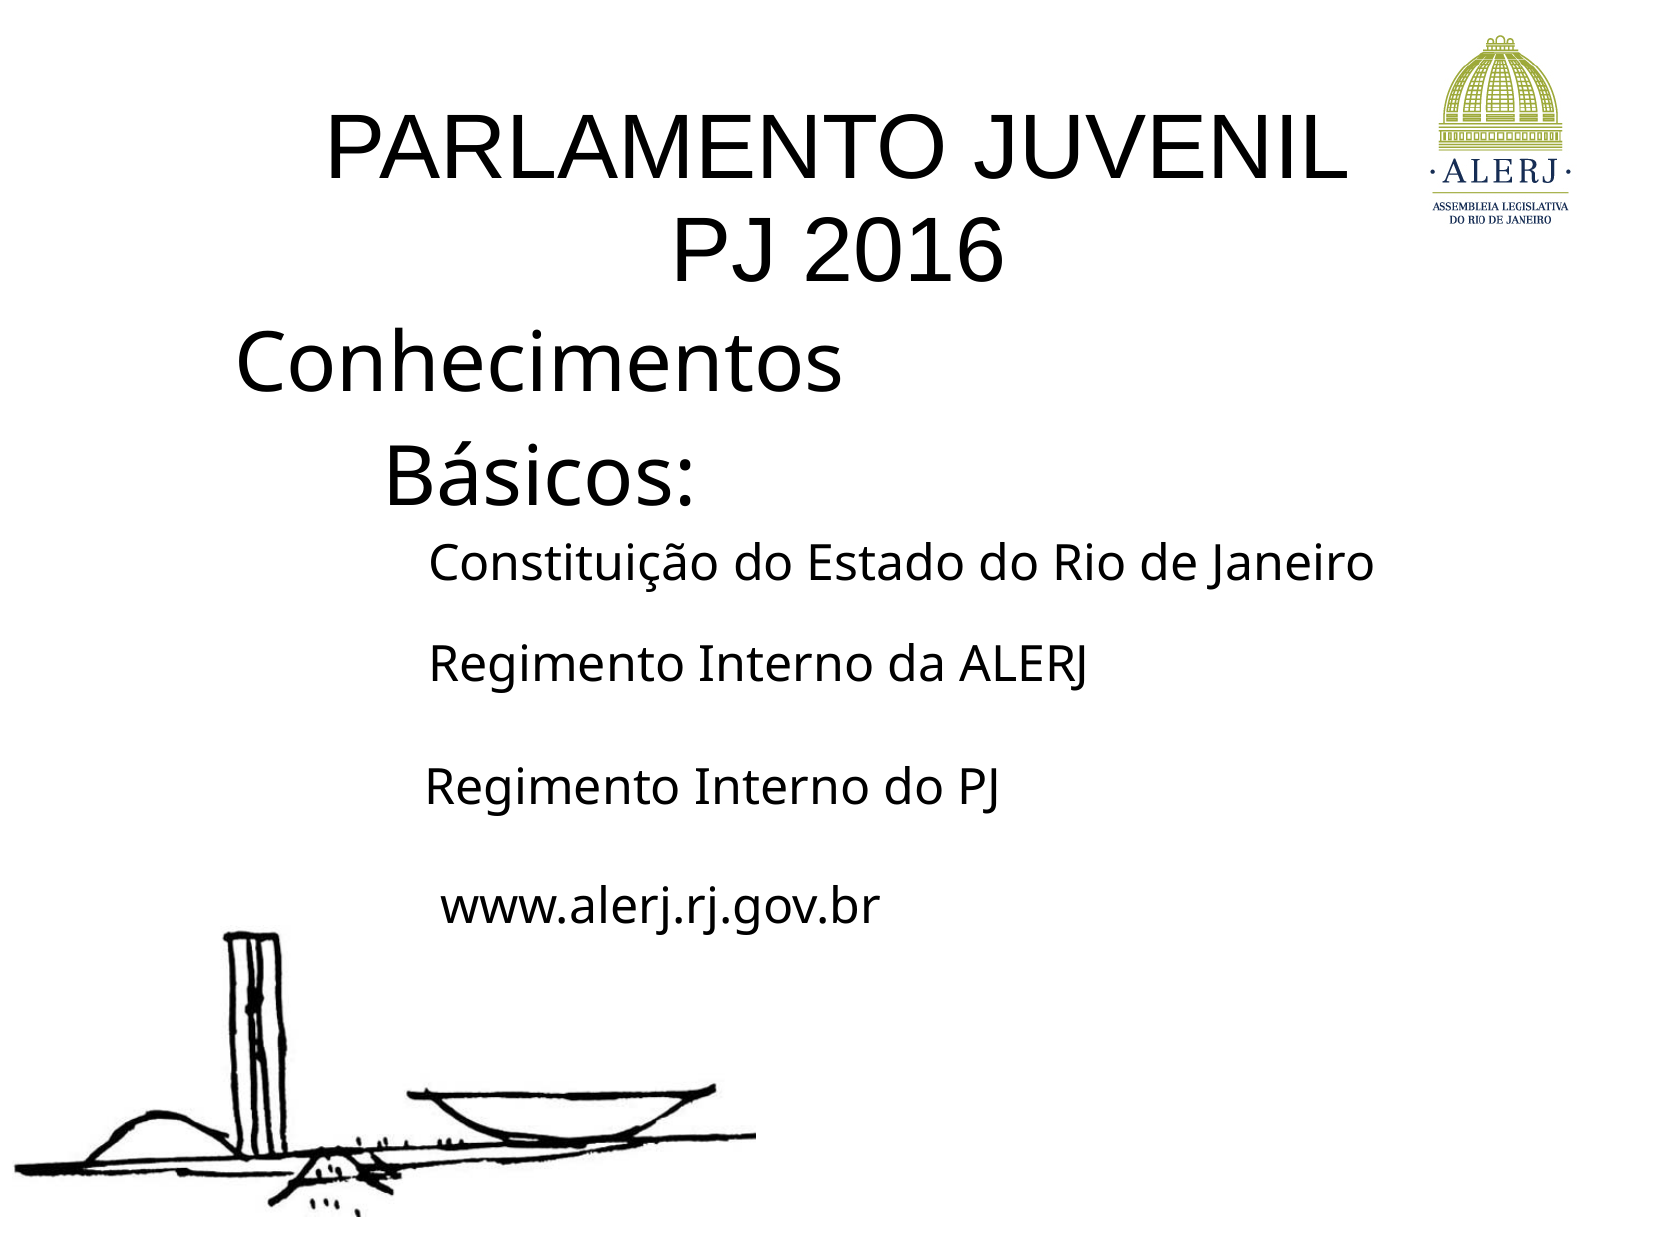

# PARLAMENTO JUVENIL PJ 2016
Conhecimentos Básicos:
Constituição do Estado do Rio de Janeiro
Regimento Interno da ALERJ
Regimento Interno do PJ
www.alerj.rj.gov.br